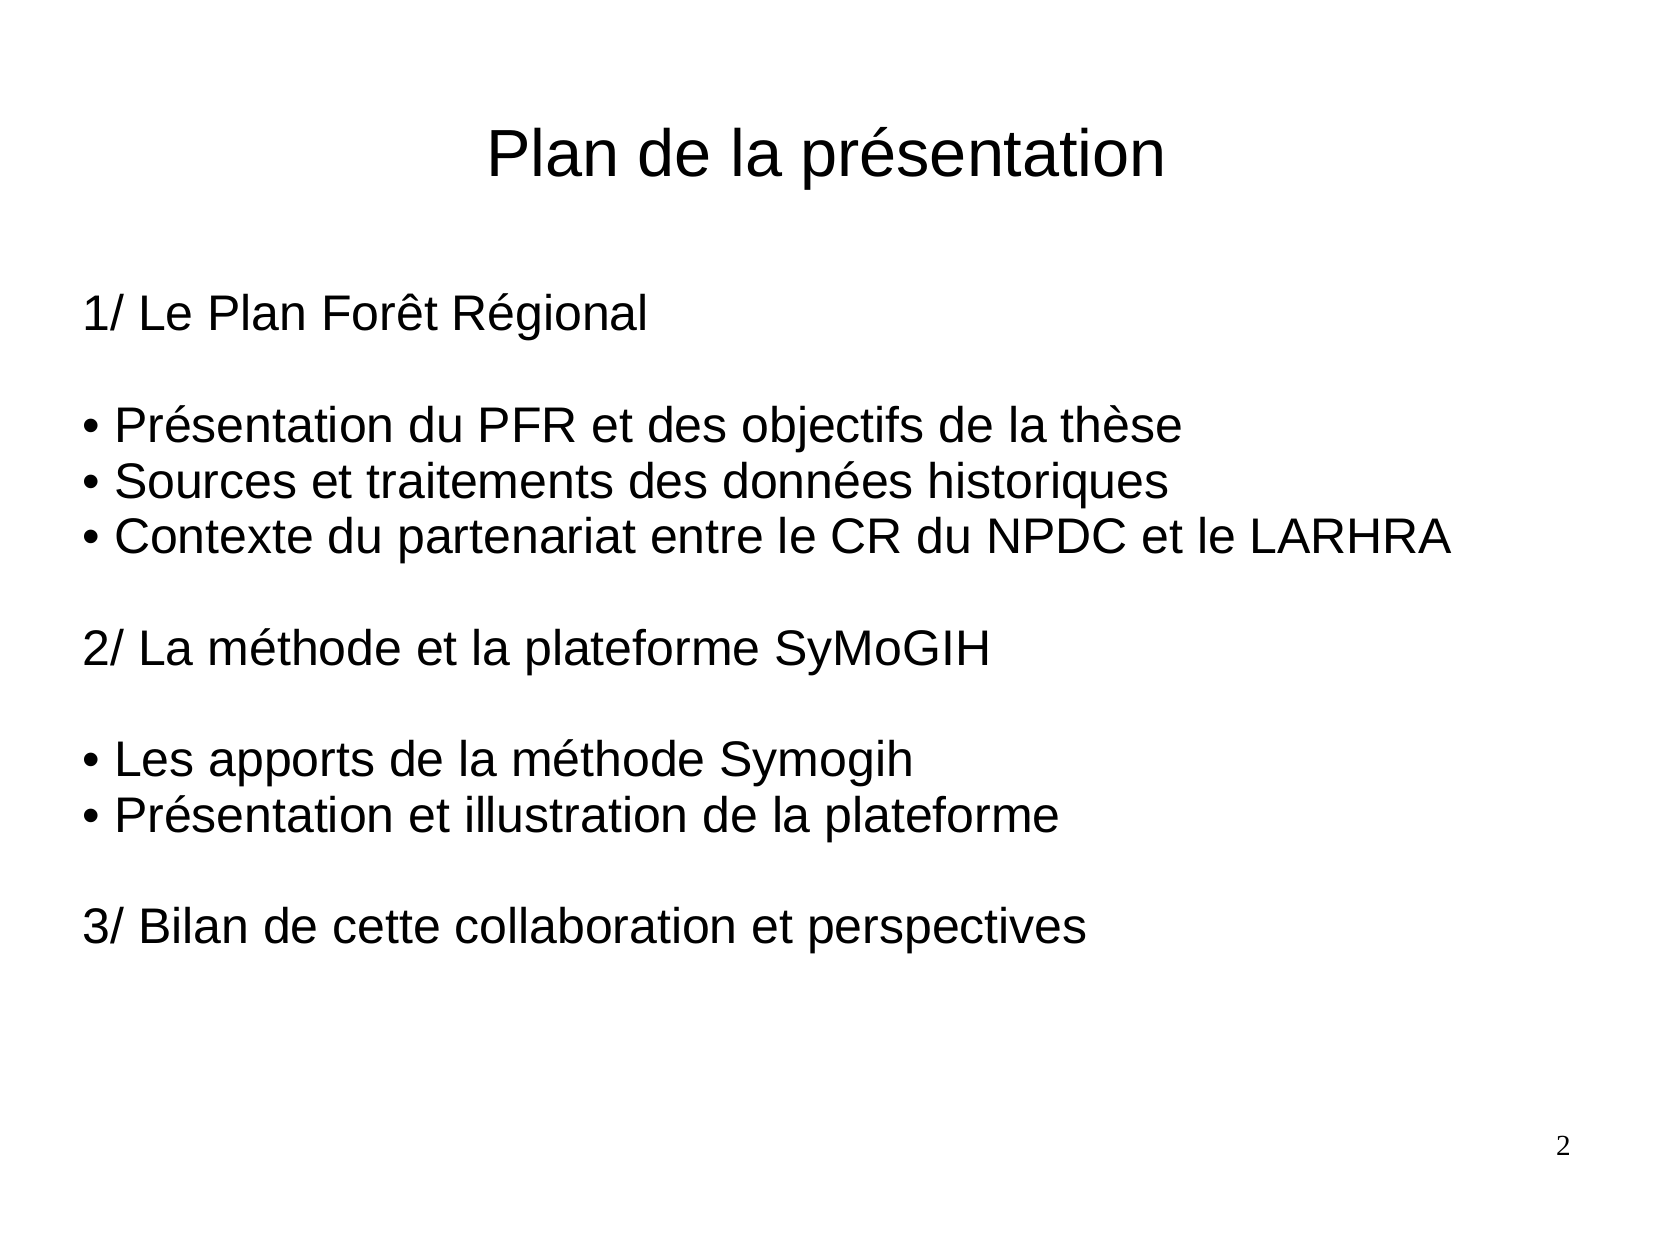

# Plan de la présentation
1/ Le Plan Forêt Régional
• Présentation du PFR et des objectifs de la thèse
• Sources et traitements des données historiques
• Contexte du partenariat entre le CR du NPDC et le LARHRA
2/ La méthode et la plateforme SyMoGIH
• Les apports de la méthode Symogih
• Présentation et illustration de la plateforme
3/ Bilan de cette collaboration et perspectives
2